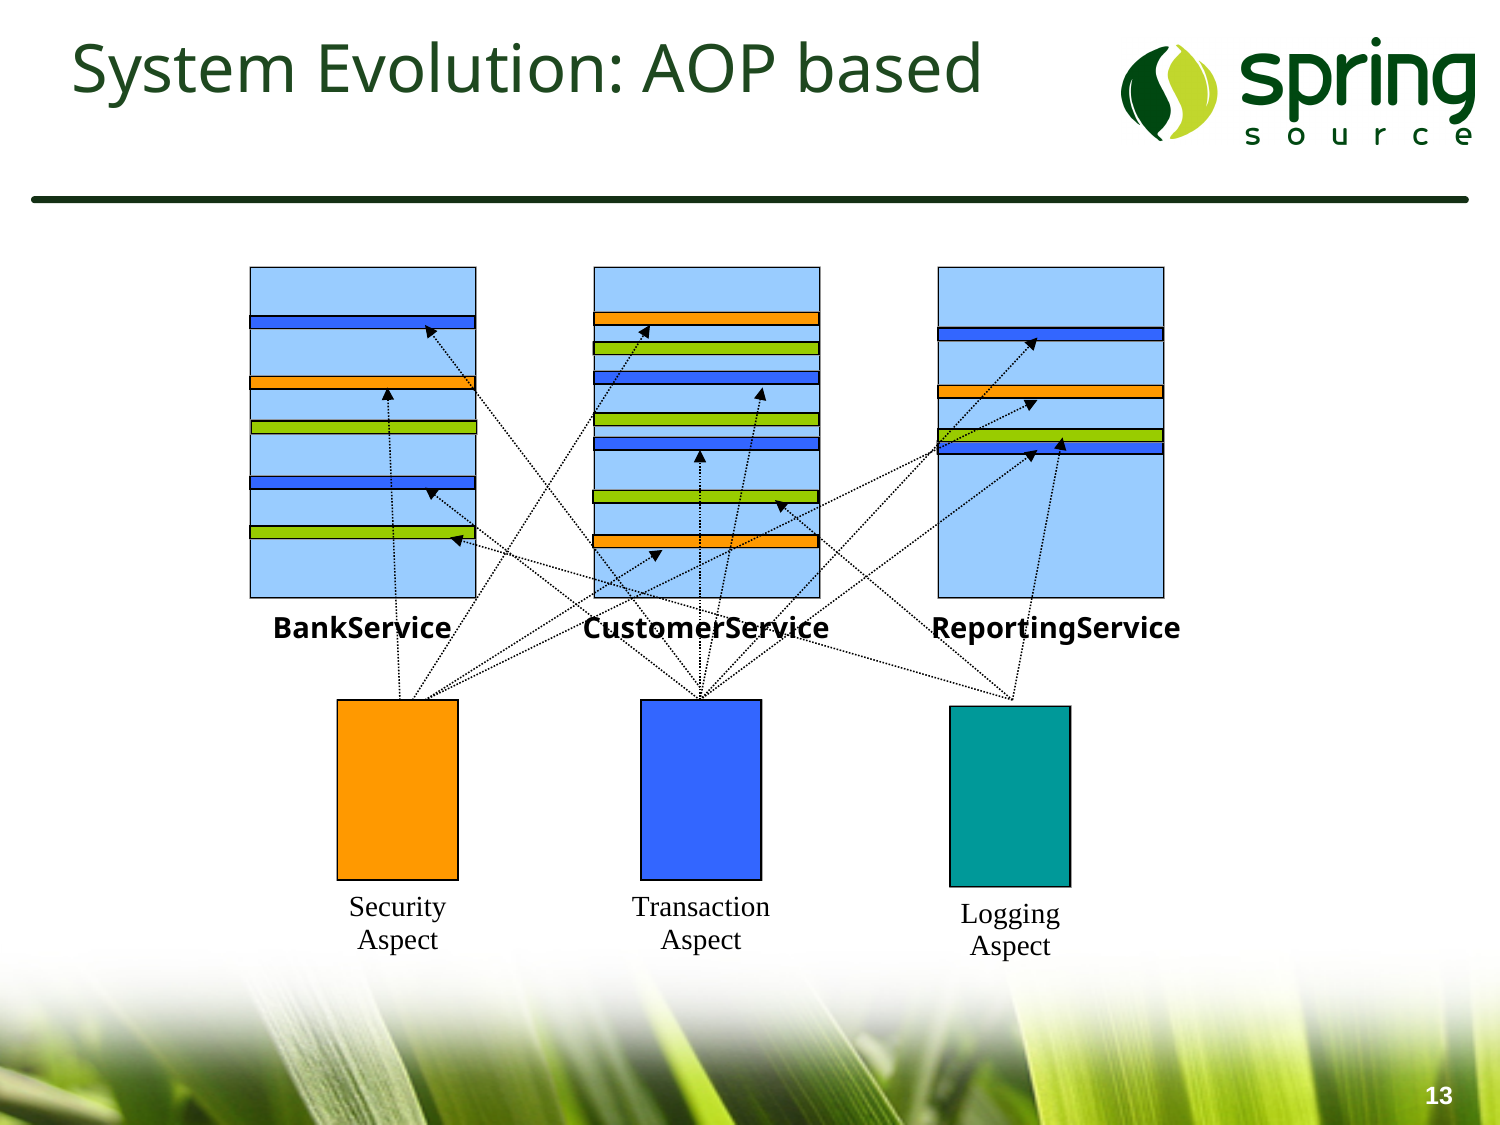

# System Evolution: AOP based
BankService
CustomerService
ReportingService
Security
Aspect
Transaction
Aspect
Logging
Aspect